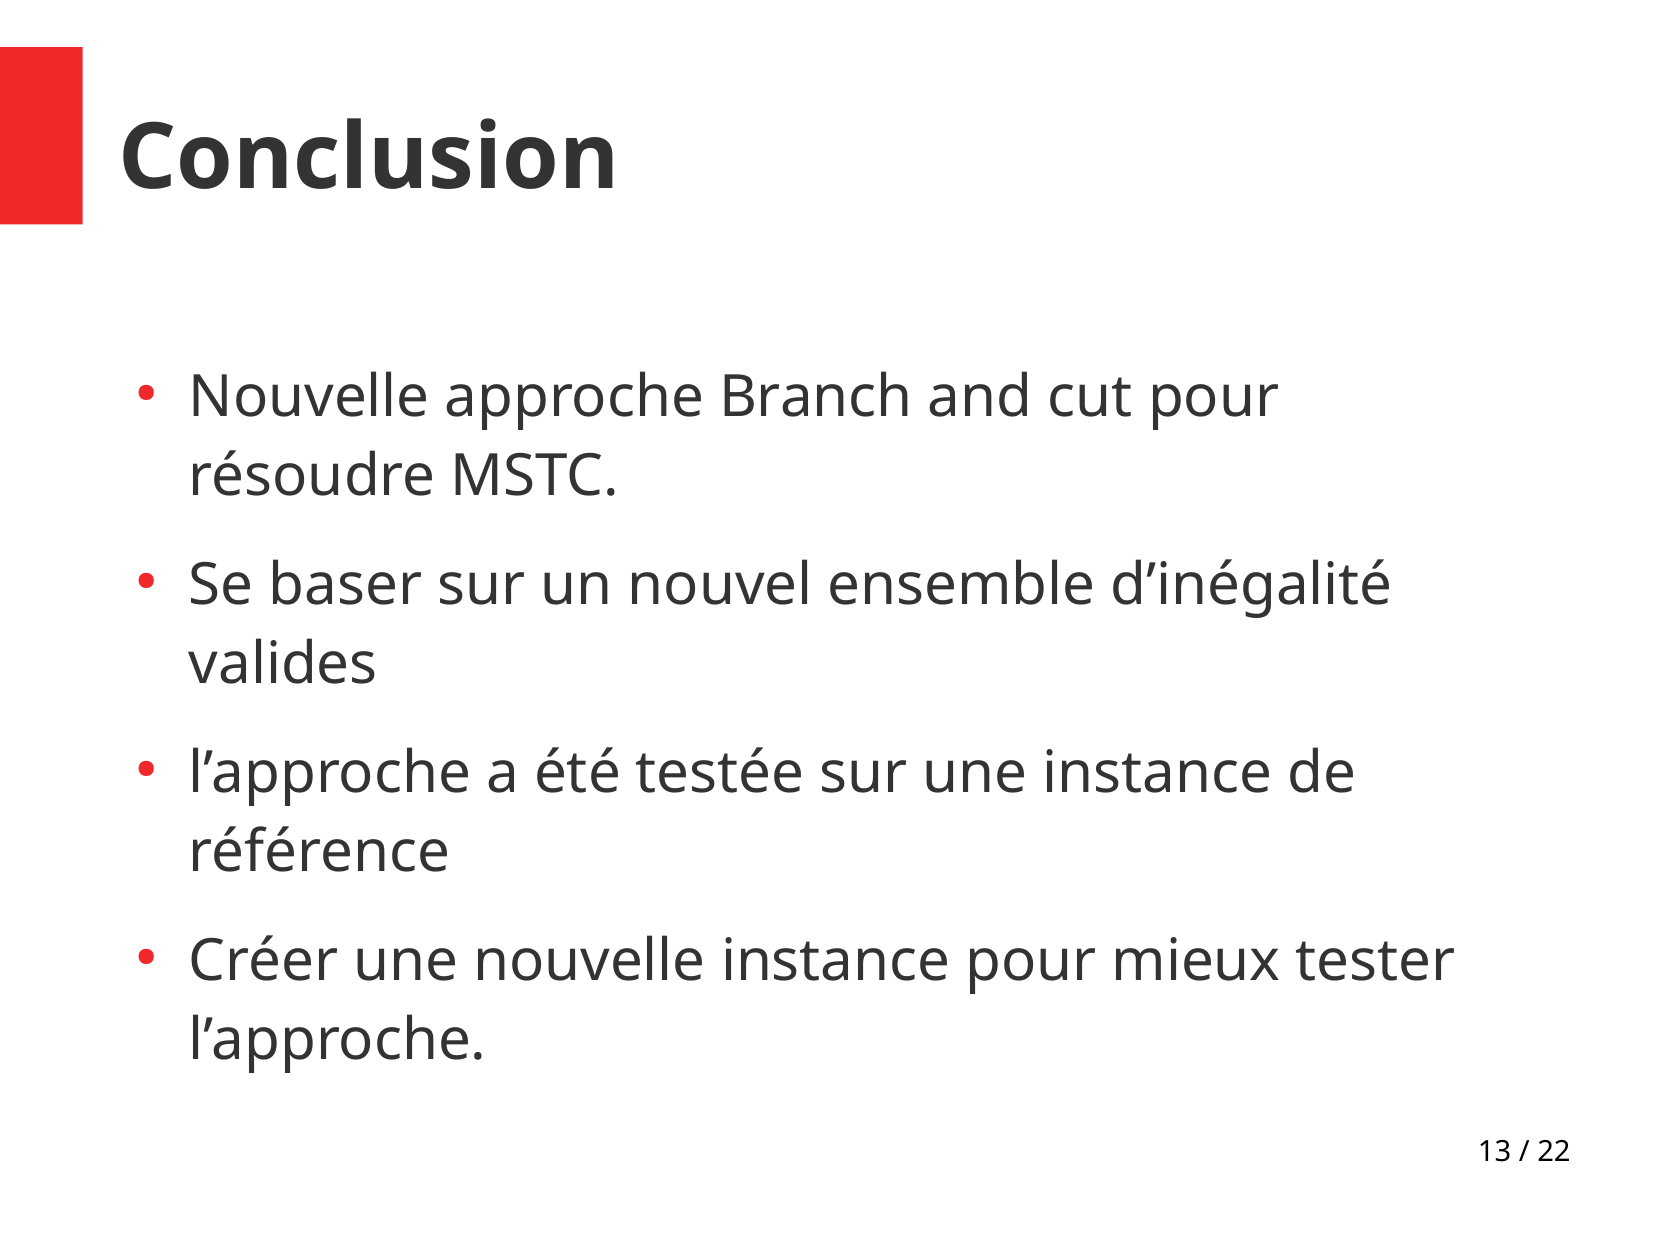

# Conclusion
Nouvelle approche Branch and cut pour résoudre MSTC.
Se baser sur un nouvel ensemble d’inégalité valides
l’approche a été testée sur une instance de référence
Créer une nouvelle instance pour mieux tester l’approche.
13